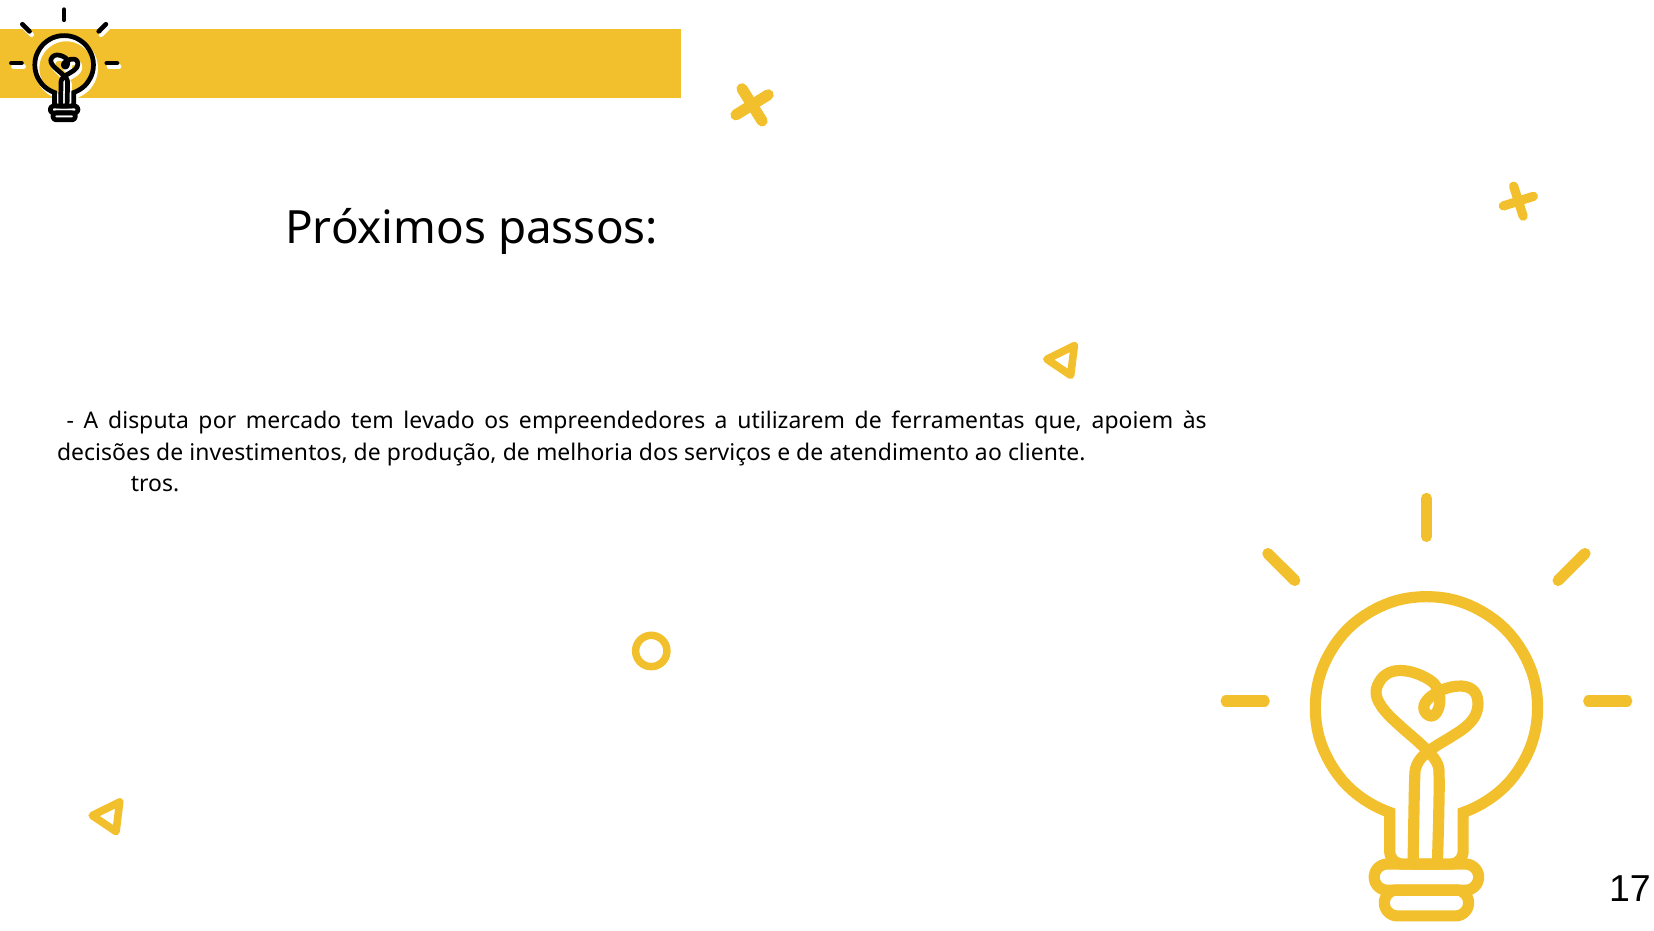

# Próximos passos:
 - A disputa por mercado tem levado os empreendedores a utilizarem de ferramentas que, apoiem às decisões de investimentos, de produção, de melhoria dos serviços e de atendimento ao cliente.
	tros.